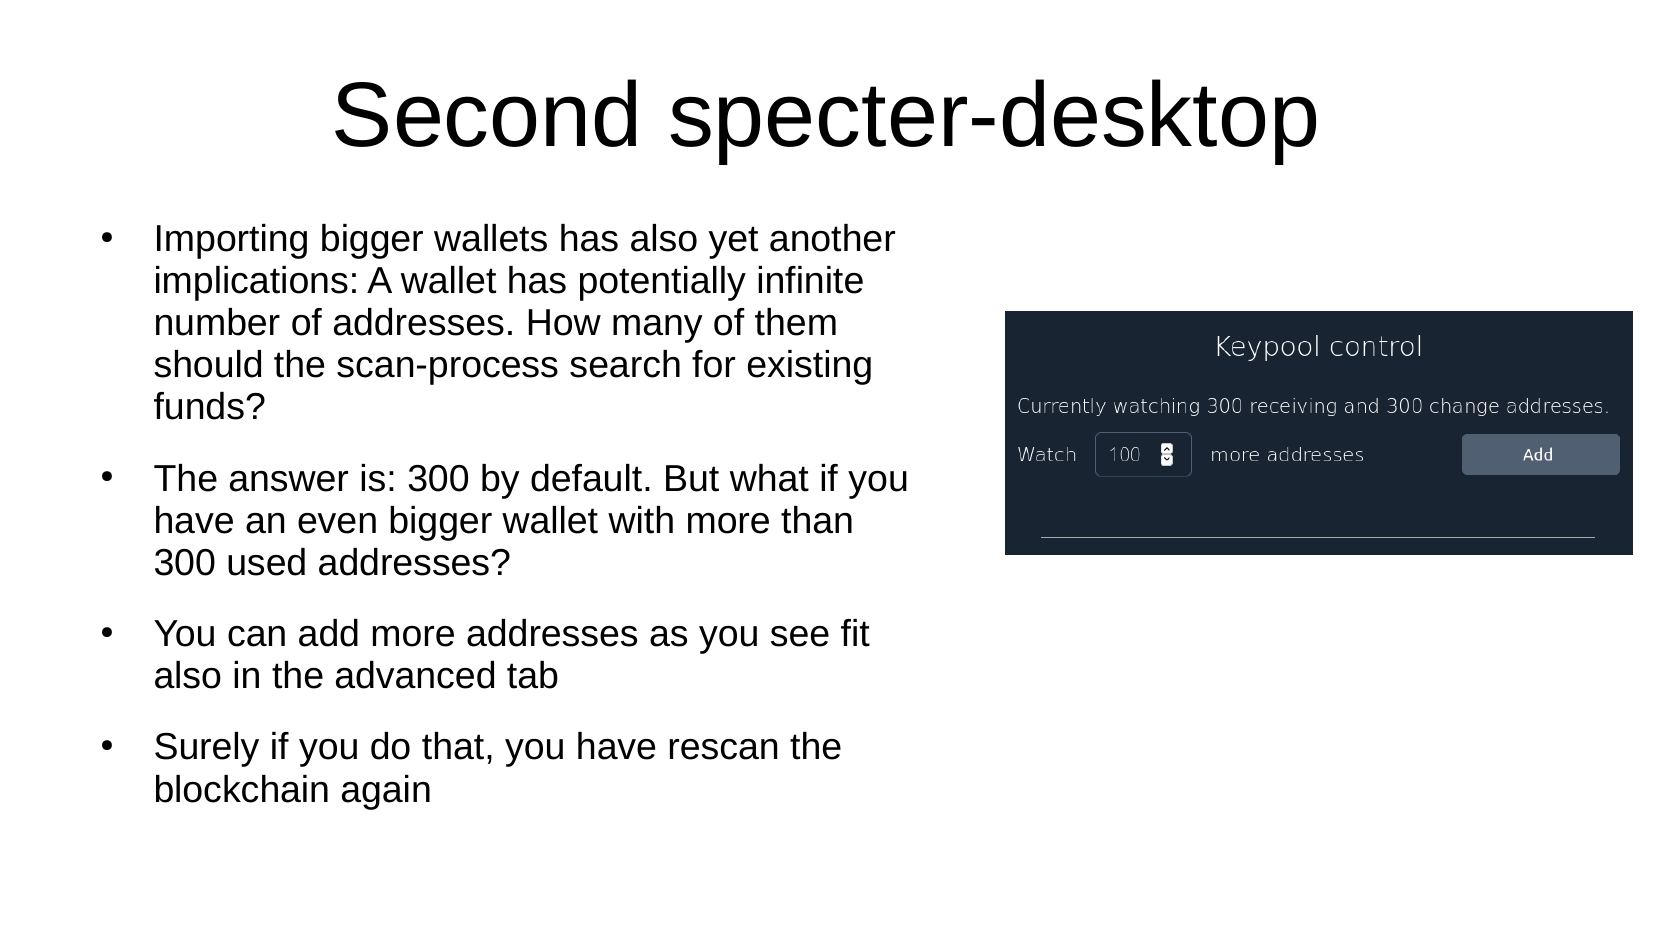

# Second specter-desktop
Importing bigger wallets has also yet another implications: A wallet has potentially infinite number of addresses. How many of them should the scan-process search for existing funds?
The answer is: 300 by default. But what if you have an even bigger wallet with more than 300 used addresses?
You can add more addresses as you see fit also in the advanced tab
Surely if you do that, you have rescan the blockchain again